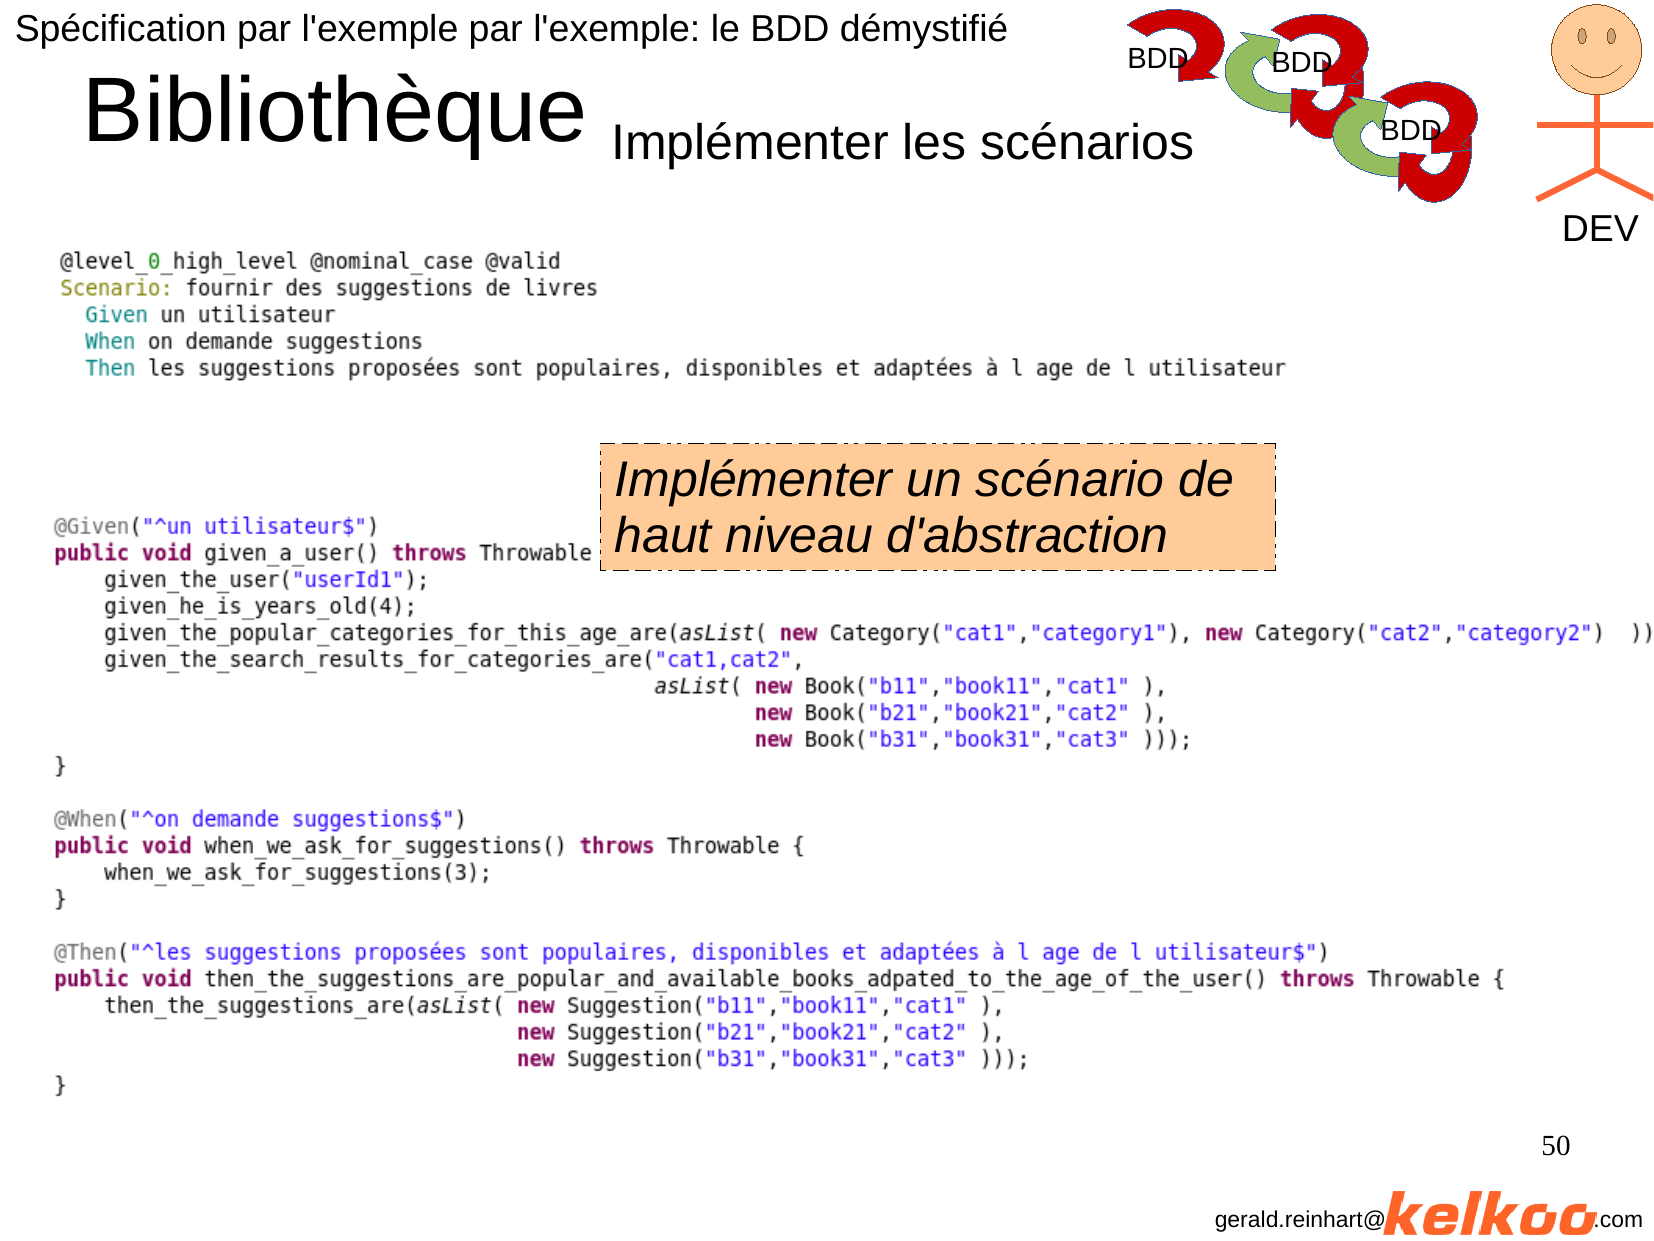

Spécification par l'exemple par l'exemple: le BDD démystifié
Bibliothèque
Implémenter les scénarios
 DEV
BDD
BDD
BDD
Implémenter un scénario de haut niveau d'abstraction
50
 gerald.reinhart@ .com